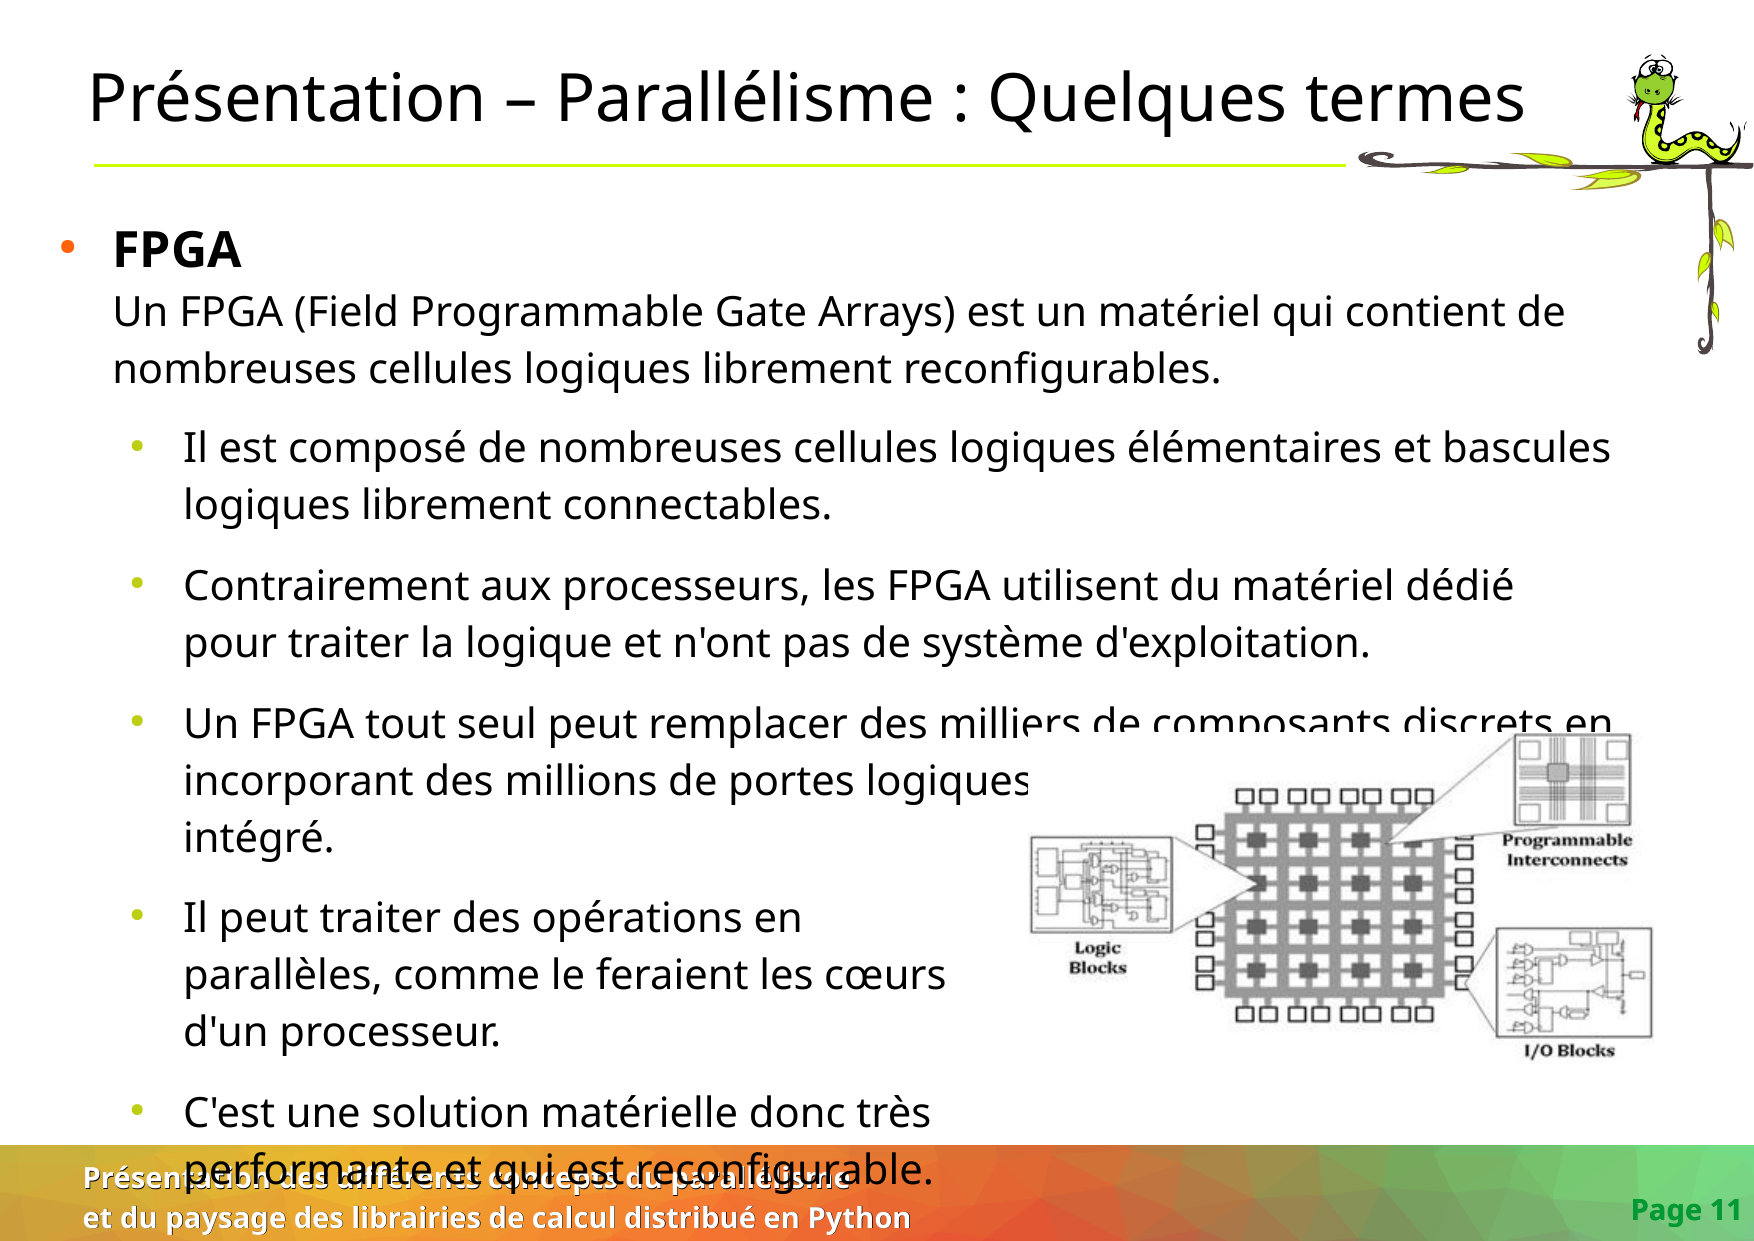

# Présentation – Parallélisme : Quelques termes
FPGA
Un FPGA (Field Programmable Gate Arrays) est un matériel qui contient de nombreuses cellules logiques librement reconfigurables.
Il est composé de nombreuses cellules logiques élémentaires et bascules logiques librement connectables.
Contrairement aux processeurs, les FPGA utilisent du matériel dédié pour traiter la logique et n'ont pas de système d'exploitation.
Un FPGA tout seul peut remplacer des milliers de composants discrets en incorporant des millions de portes logiques dans un seul et unique circuit intégré.
Il peut traiter des opérations en parallèles, comme le feraient les cœurs d'un processeur.
C'est une solution matérielle donc très performante et qui est reconfigurable.
11